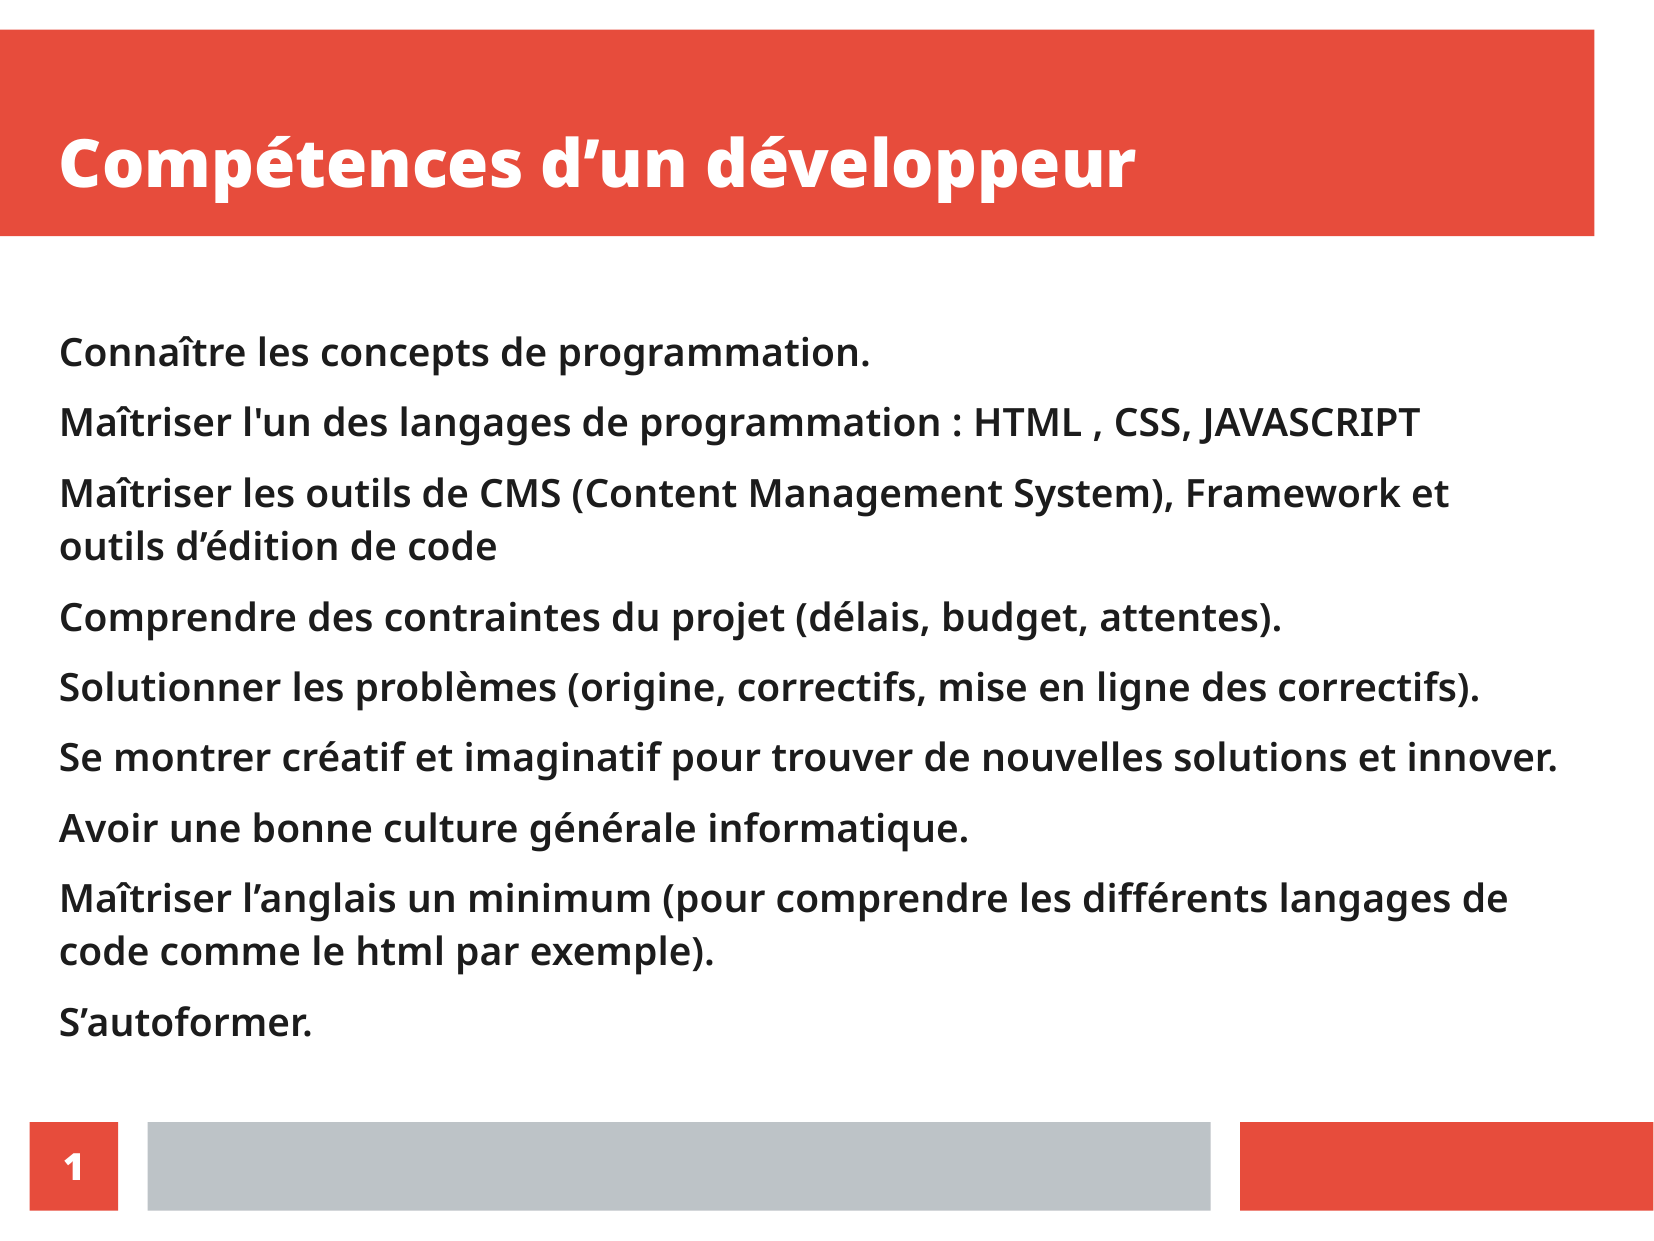

# Compétences d’un développeur
Connaître les concepts de programmation.
Maîtriser l'un des langages de programmation : HTML , CSS, JAVASCRIPT
Maîtriser les outils de CMS (Content Management System), Framework et outils d’édition de code
Comprendre des contraintes du projet (délais, budget, attentes).
Solutionner les problèmes (origine, correctifs, mise en ligne des correctifs).
Se montrer créatif et imaginatif pour trouver de nouvelles solutions et innover.
Avoir une bonne culture générale informatique.
Maîtriser l’anglais un minimum (pour comprendre les différents langages de code comme le html par exemple).
S’autoformer.
1